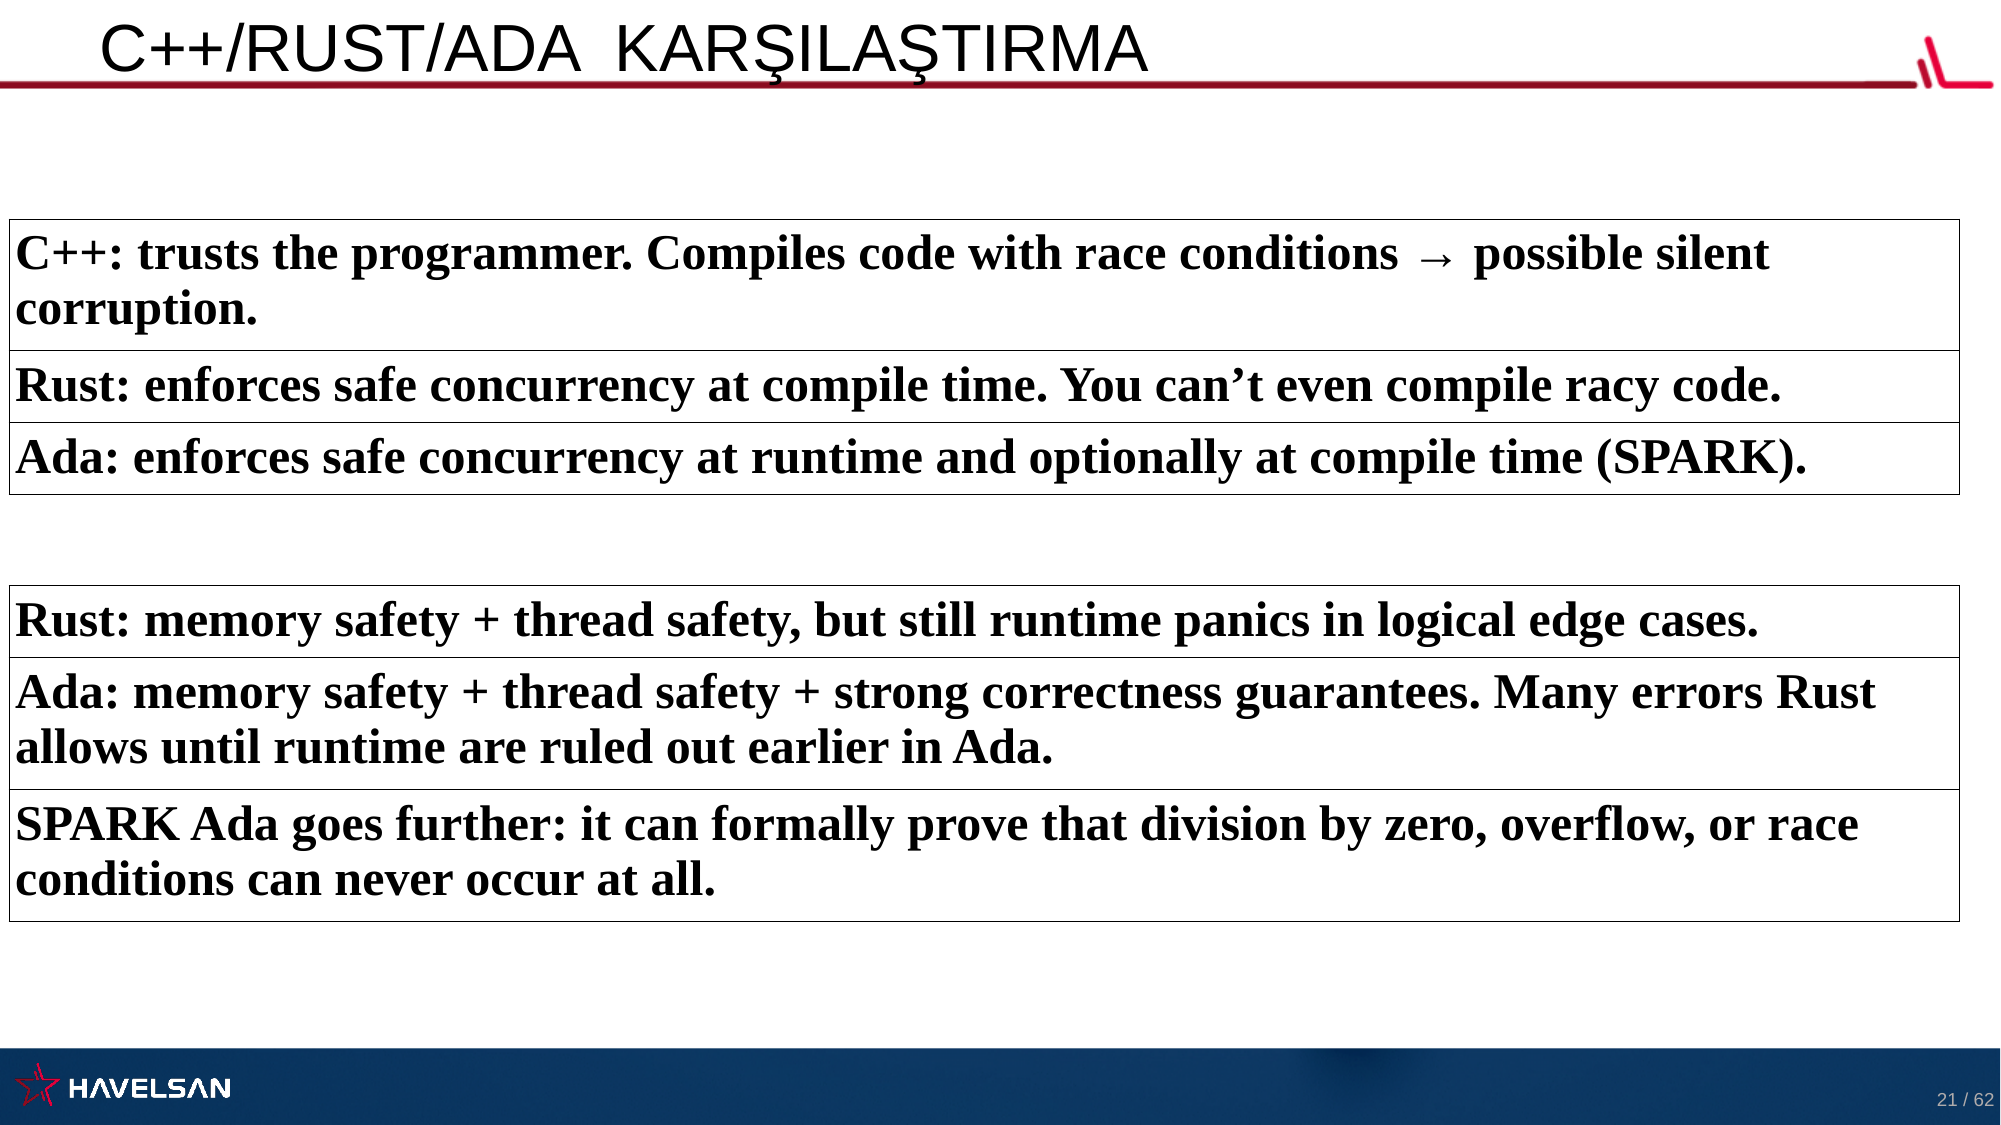

# C++/RUST/ADA KARŞILAŞTIRMA
| C++: trusts the programmer. Compiles code with race conditions → possible silent corruption. |
| --- |
| Rust: enforces safe concurrency at compile time. You can’t even compile racy code. |
| Ada: enforces safe concurrency at runtime and optionally at compile time (SPARK). |
| Rust: memory safety + thread safety, but still runtime panics in logical edge cases. |
| --- |
| Ada: memory safety + thread safety + strong correctness guarantees. Many errors Rust allows until runtime are ruled out earlier in Ada. |
| SPARK Ada goes further: it can formally prove that division by zero, overflow, or race conditions can never occur at all. |